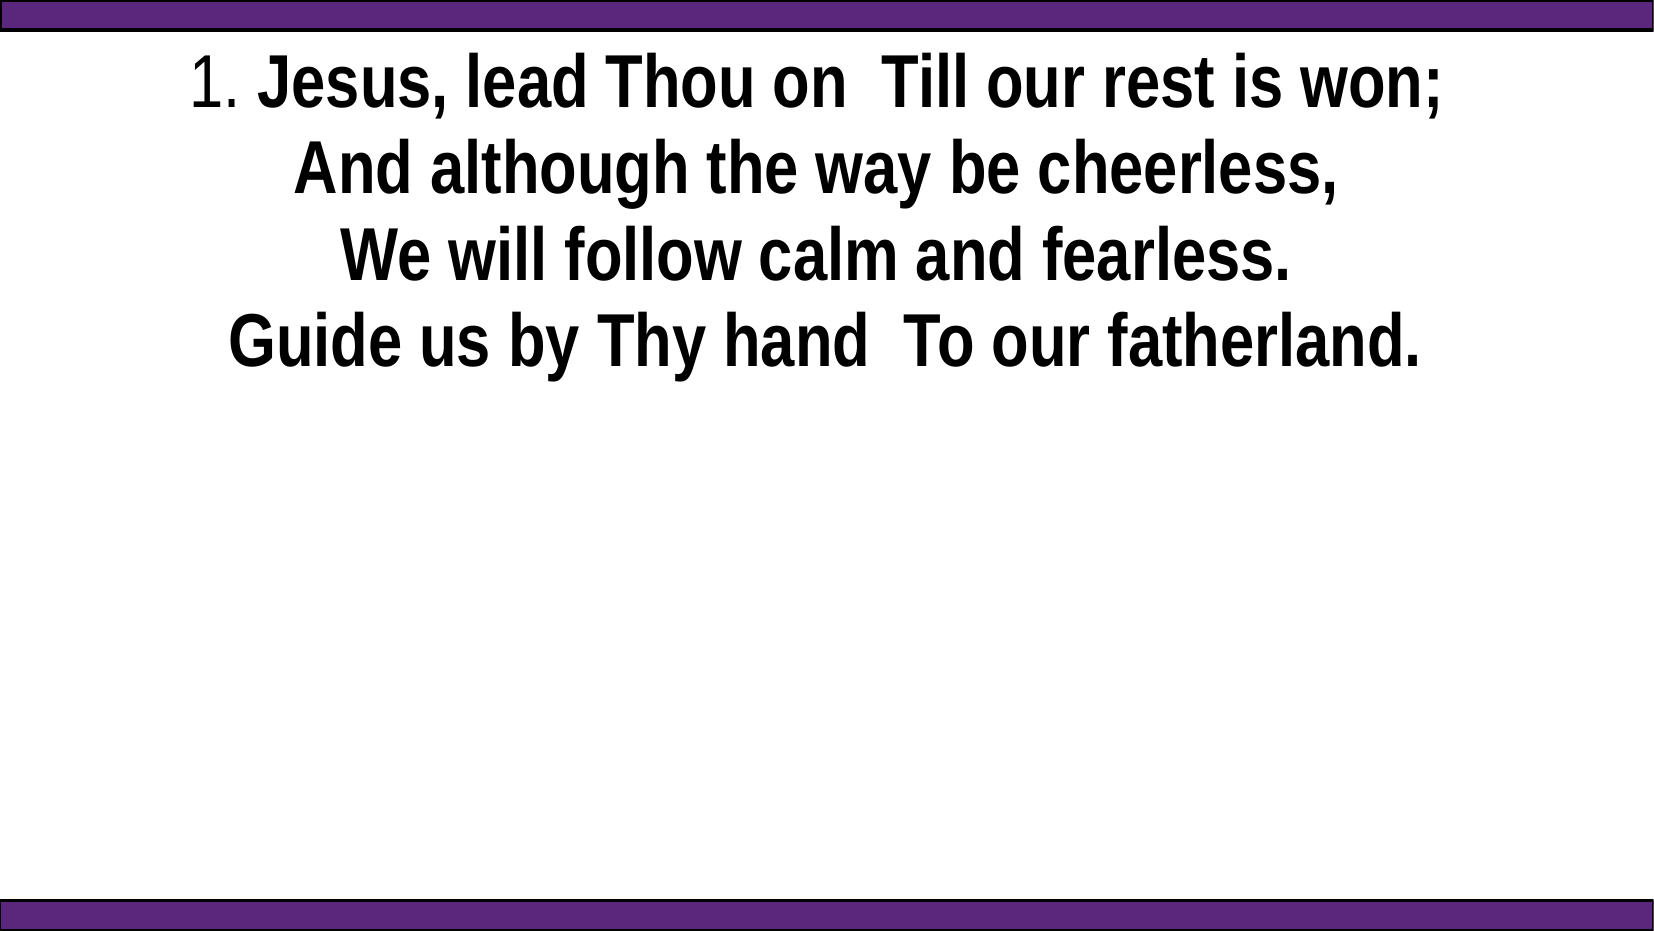

1. Jesus, lead Thou on Till our rest is won;
And although the way be cheerless,
We will follow calm and fearless.
Guide us by Thy hand To our fatherland.